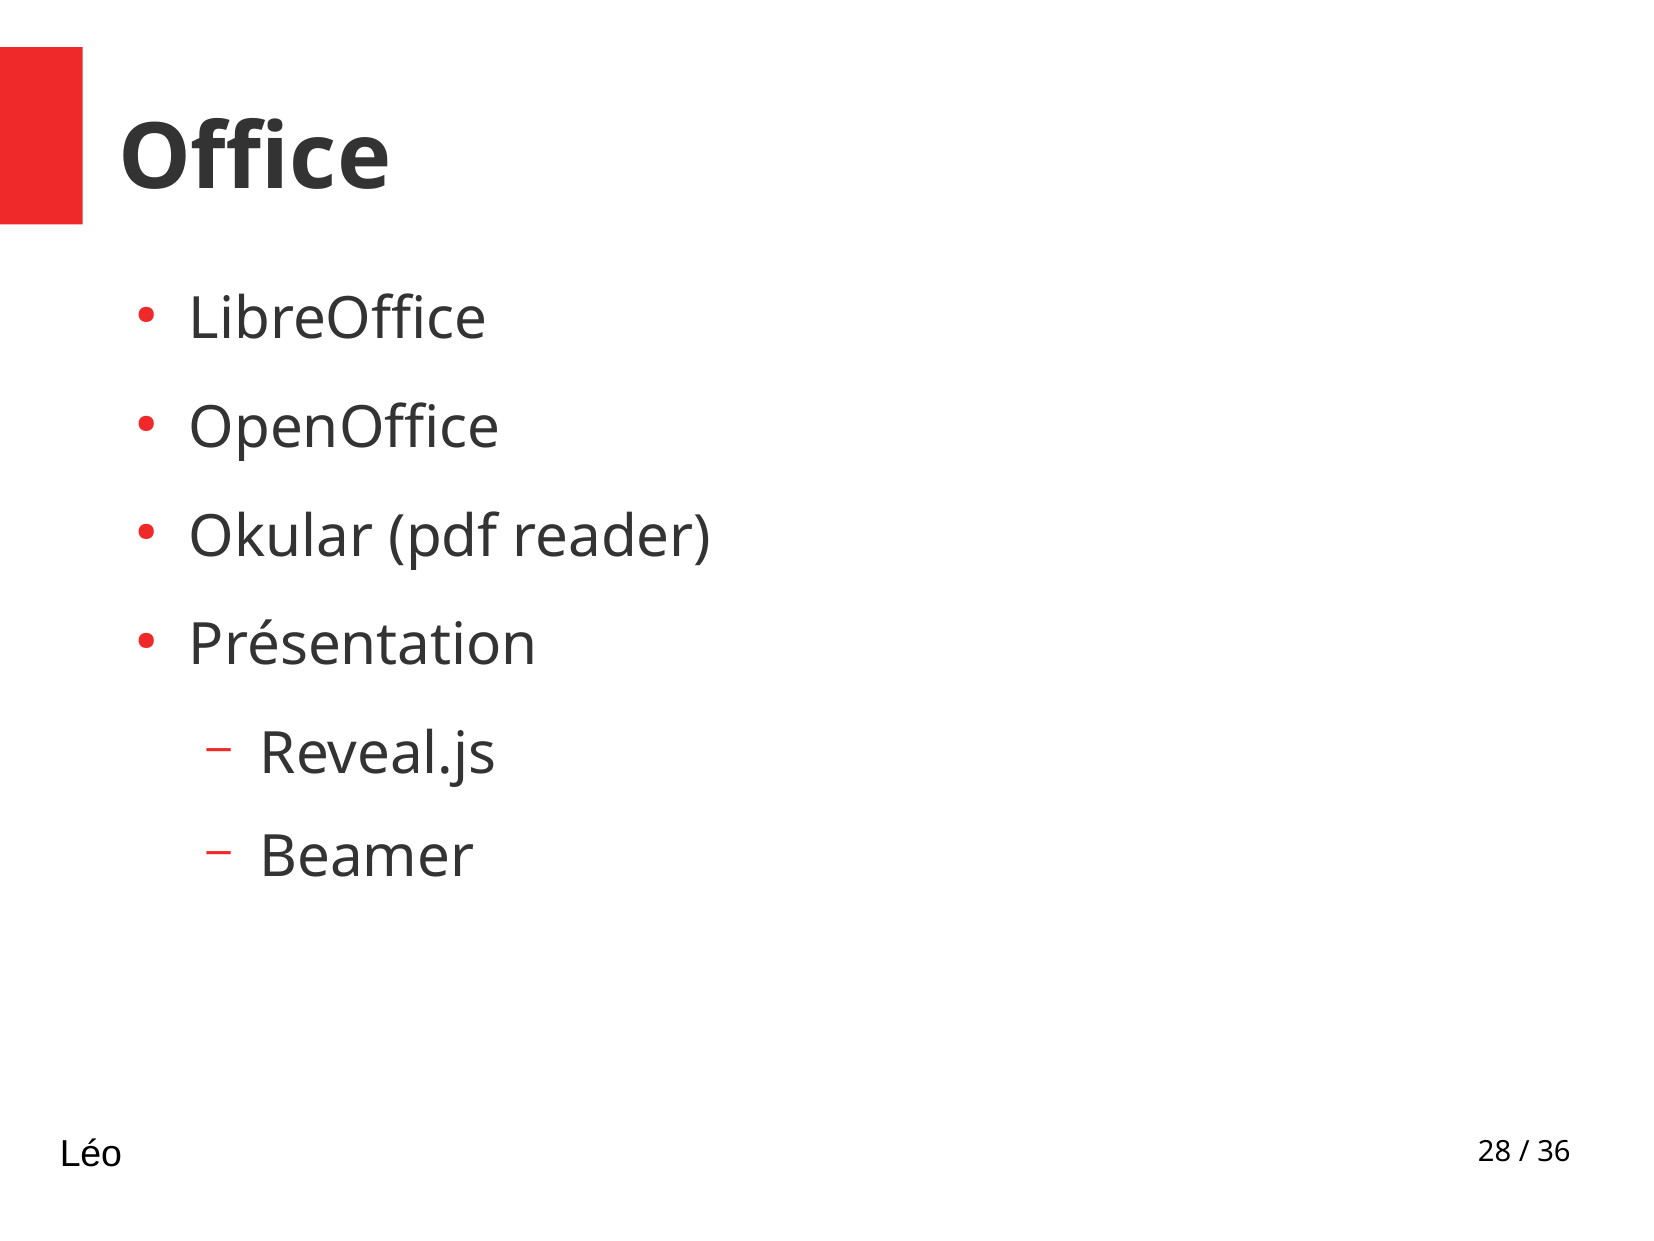

# Office
LibreOffice
OpenOffice
Okular (pdf reader)
Présentation
Reveal.js
Beamer
Léo
28